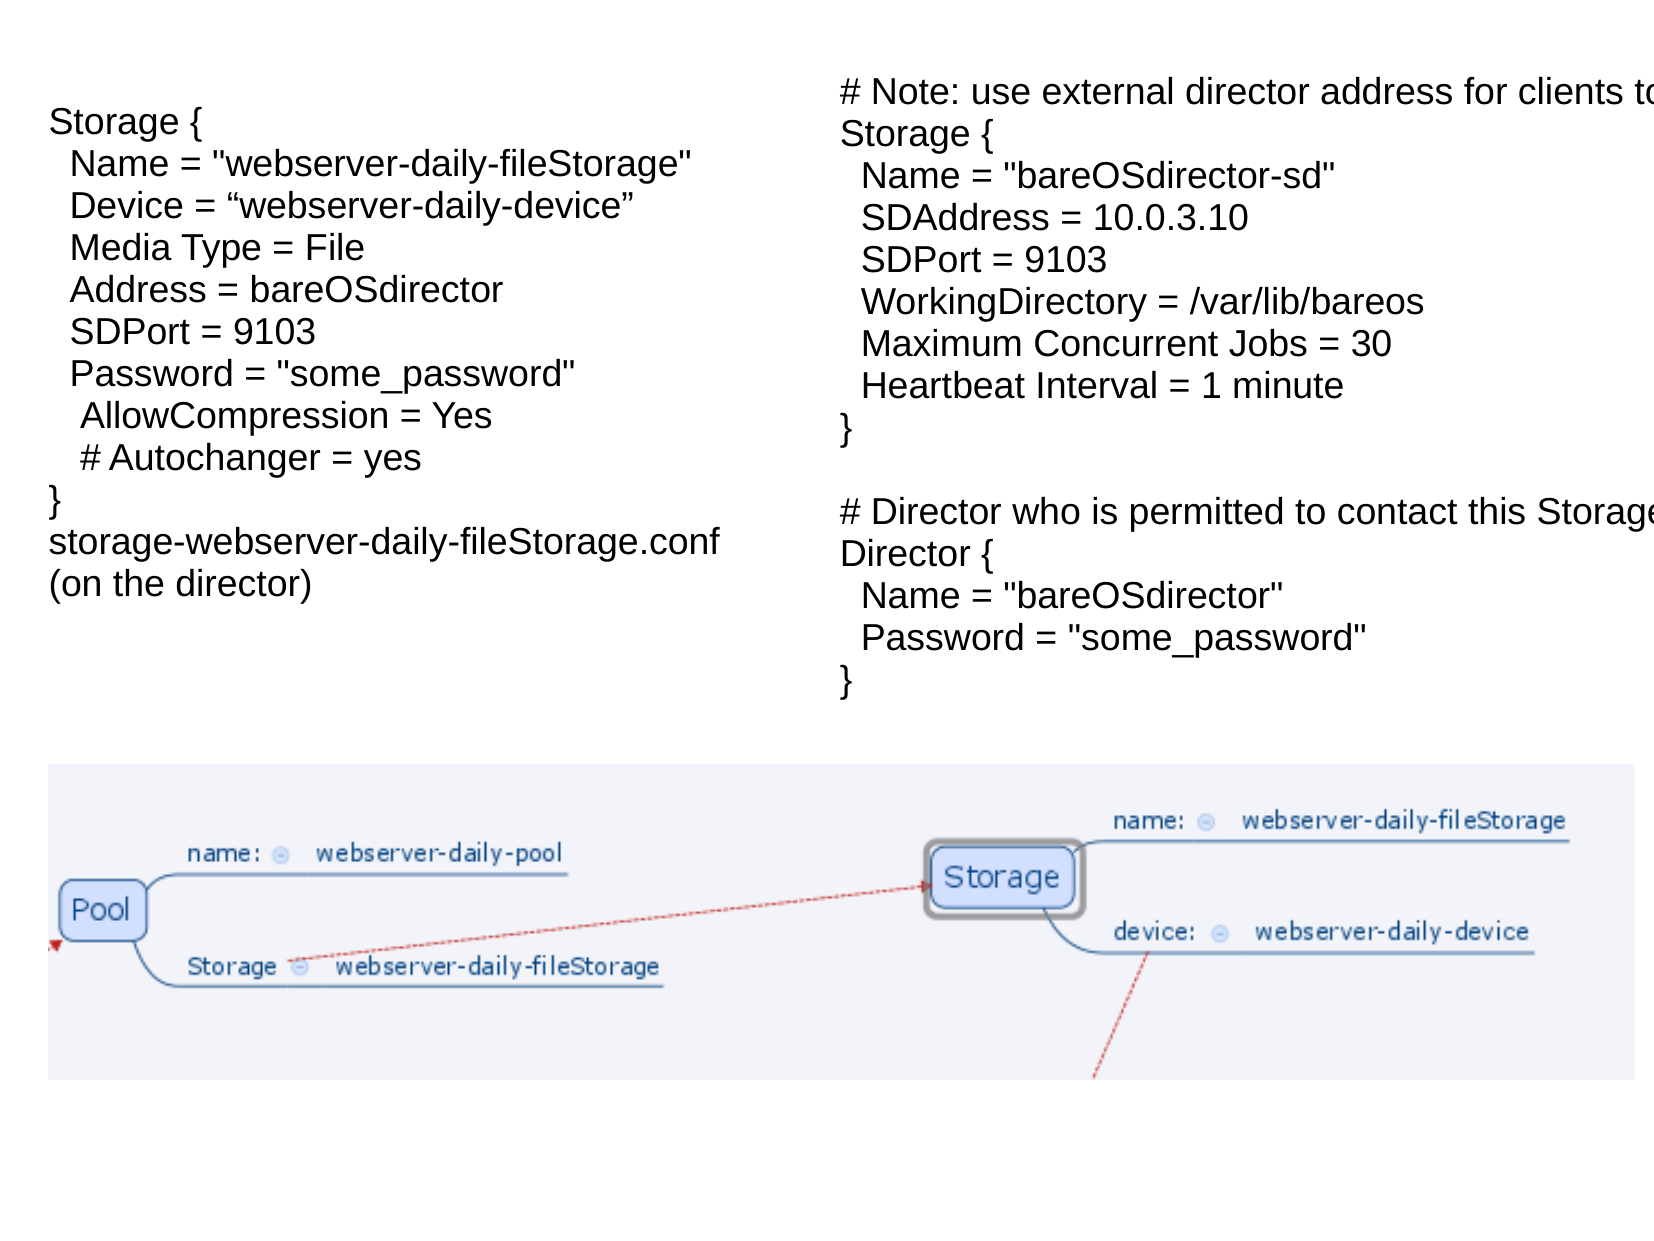

# Note: use external director address for clients to connect.
Storage {
 Name = "bareOSdirector-sd"
 SDAddress = 10.0.3.10
 SDPort = 9103
 WorkingDirectory = /var/lib/bareos
 Maximum Concurrent Jobs = 30
 Heartbeat Interval = 1 minute
}
# Director who is permitted to contact this Storage daemon.
Director {
 Name = "bareOSdirector"
 Password = "some_password"
}
Storage {
 Name = "webserver-daily-fileStorage"
 Device = “webserver-daily-device”
 Media Type = File
 Address = bareOSdirector
 SDPort = 9103
 Password = "some_password"
 AllowCompression = Yes
 # Autochanger = yes
}
storage-webserver-daily-fileStorage.conf
(on the director)